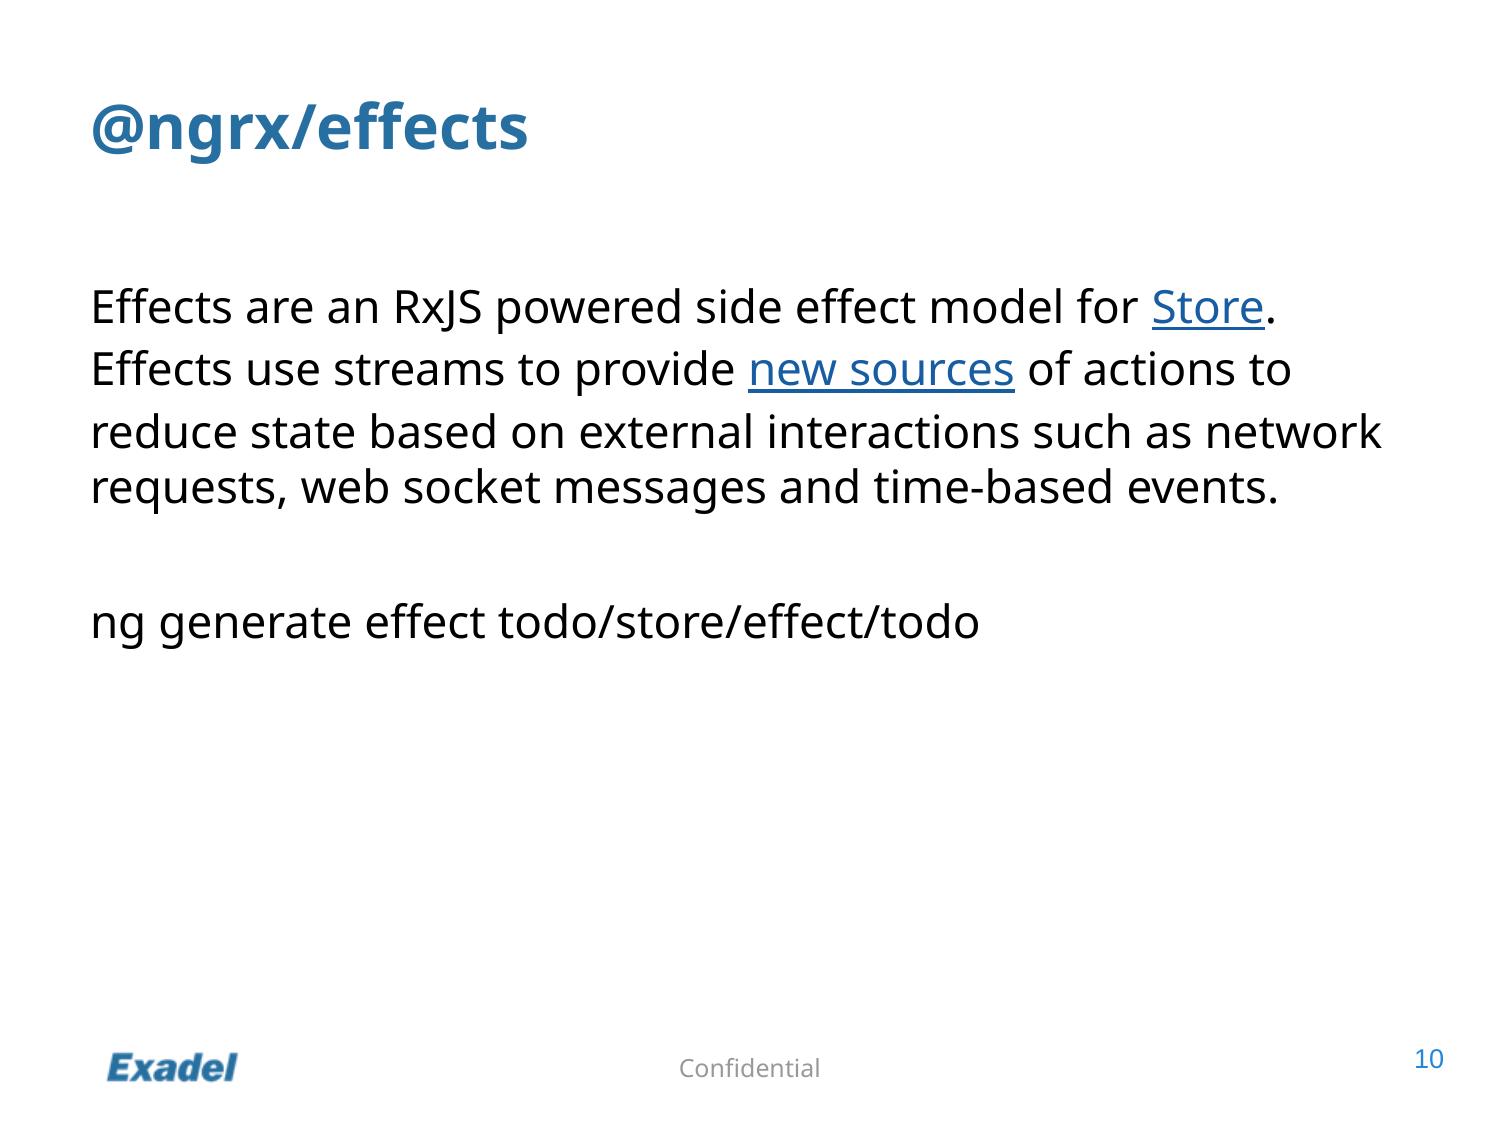

# @ngrx/effects
Effects are an RxJS powered side effect model for Store. Effects use streams to provide new sources of actions to reduce state based on external interactions such as network requests, web socket messages and time-based events.
ng generate effect todo/store/effect/todo